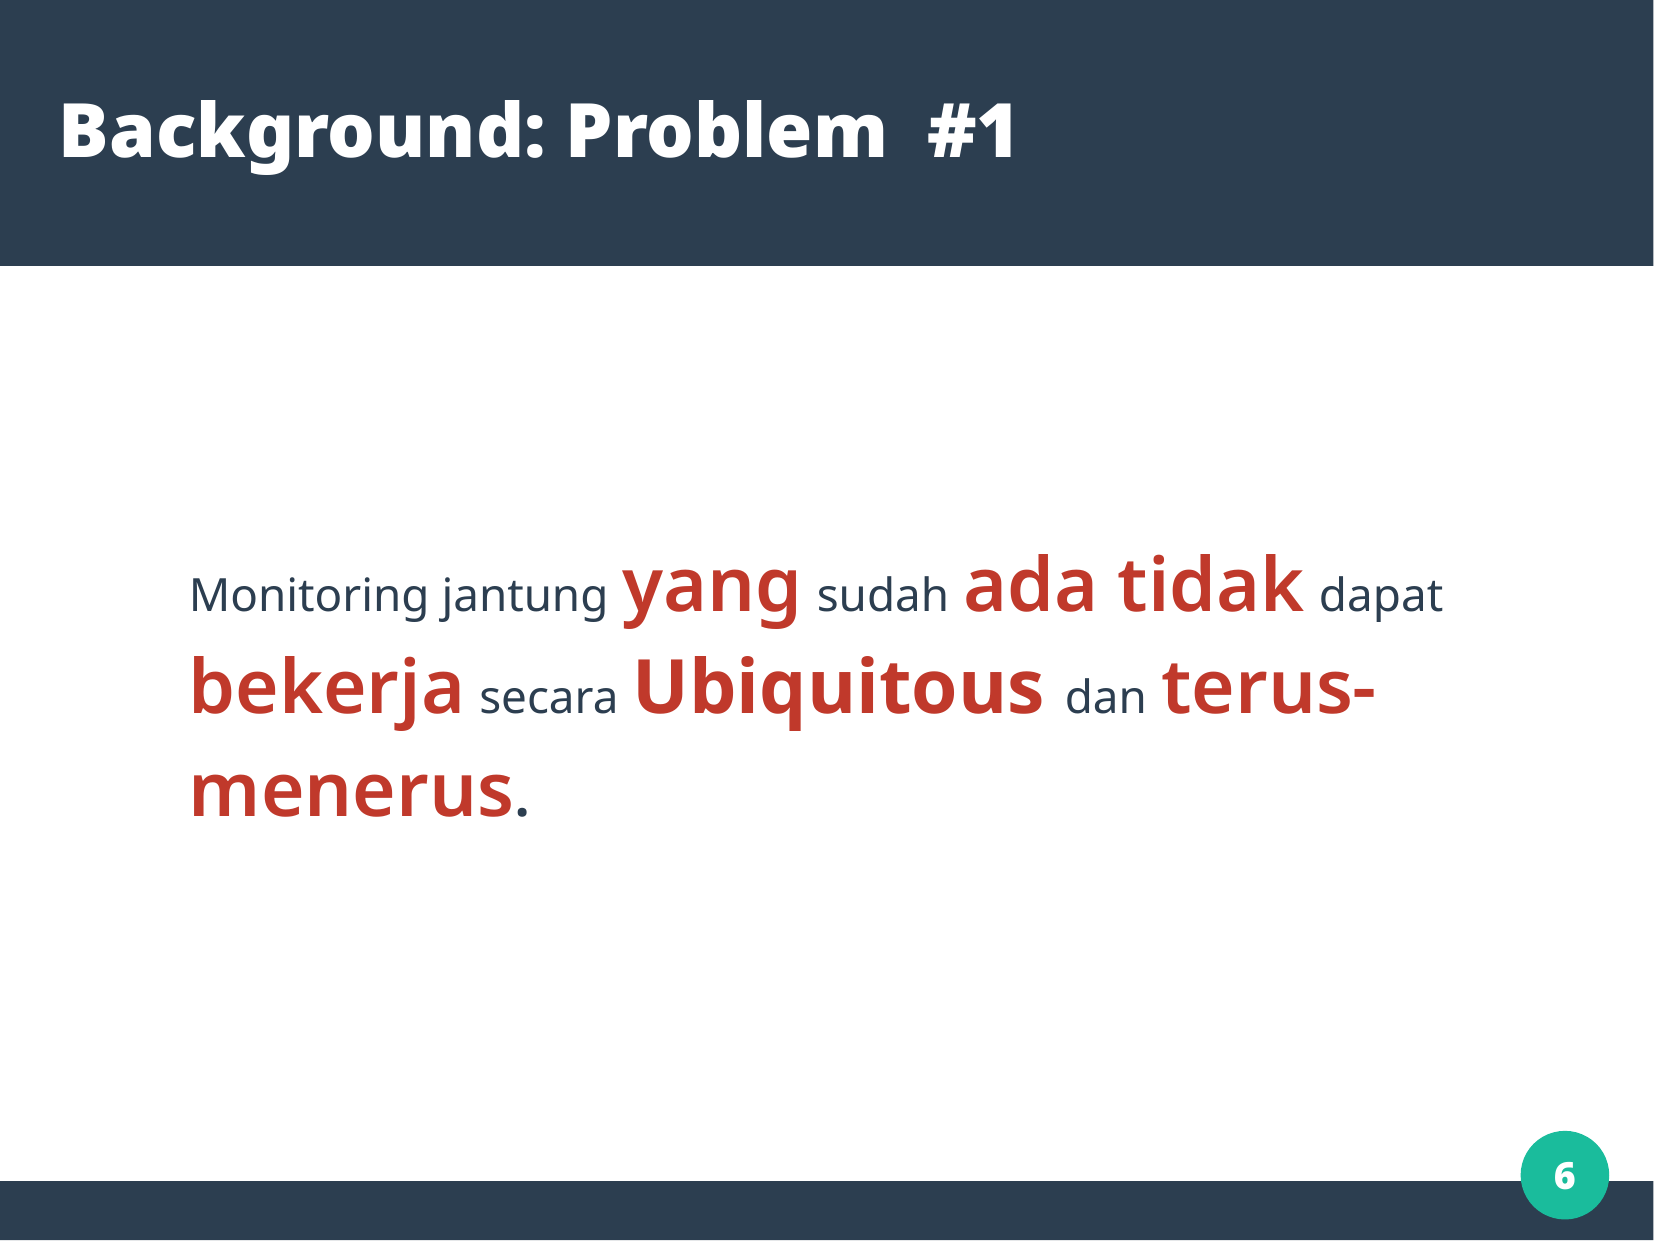

# Background: Problem #1
Monitoring jantung yang sudah ada tidak dapat bekerja secara Ubiquitous dan terus-menerus.
6